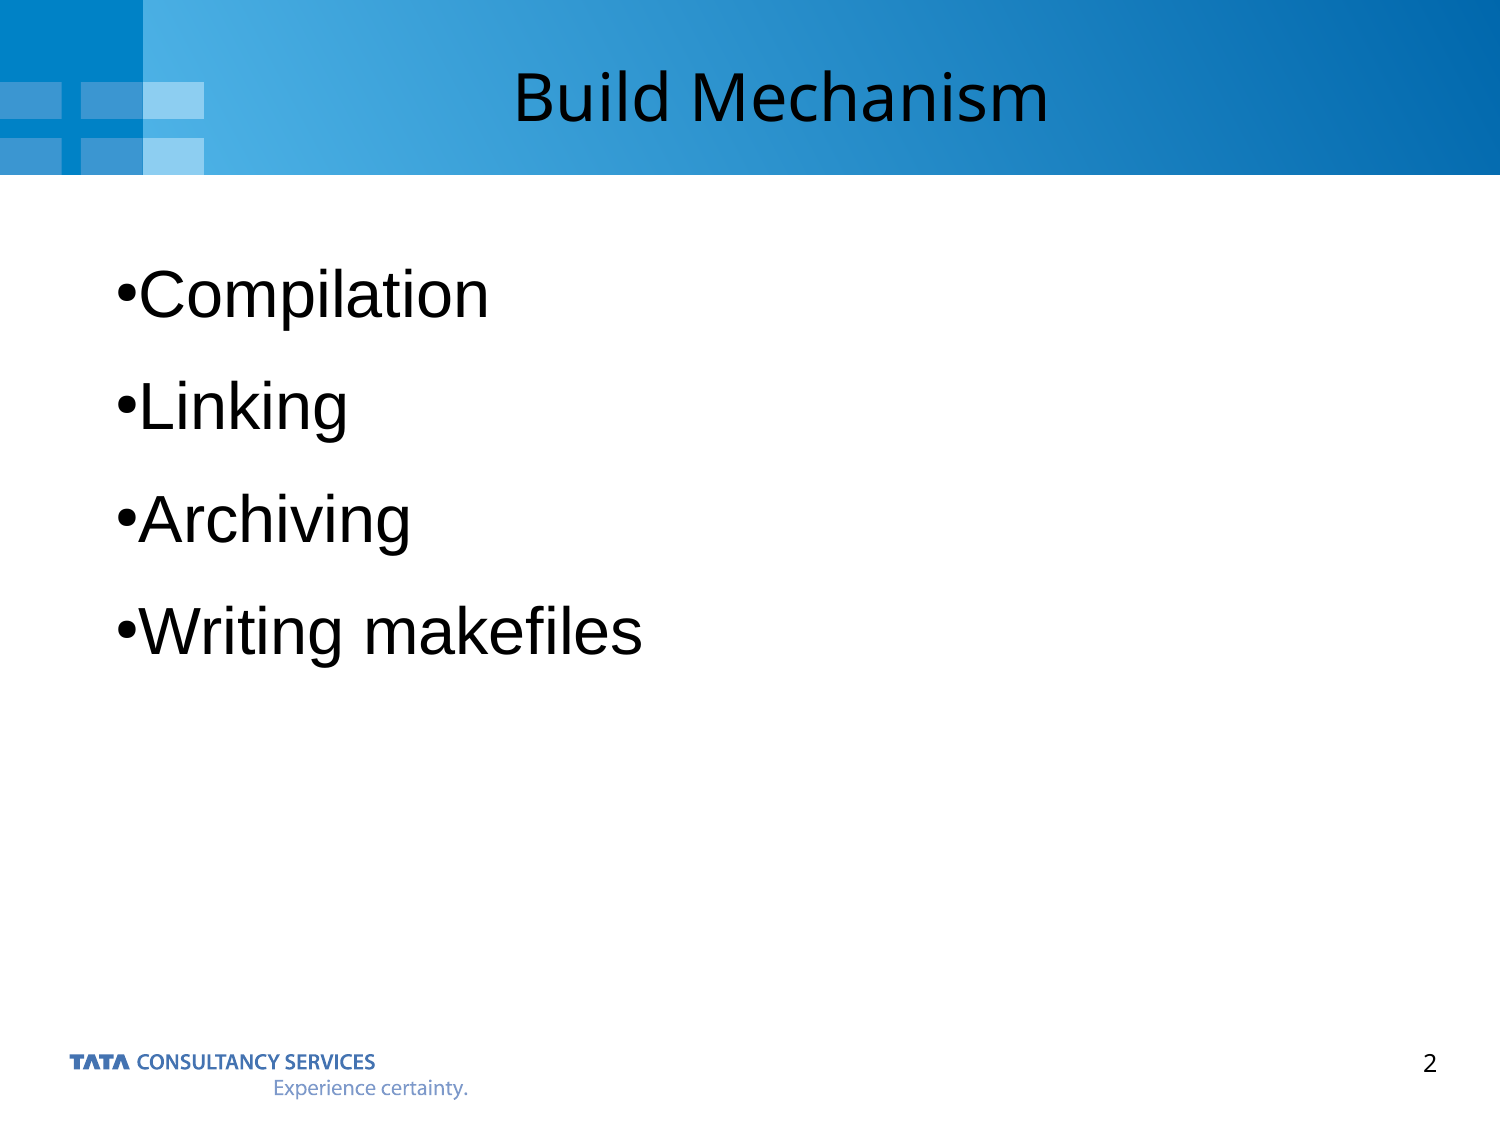

Build Mechanism
Compilation
Linking
Archiving
Writing makefiles